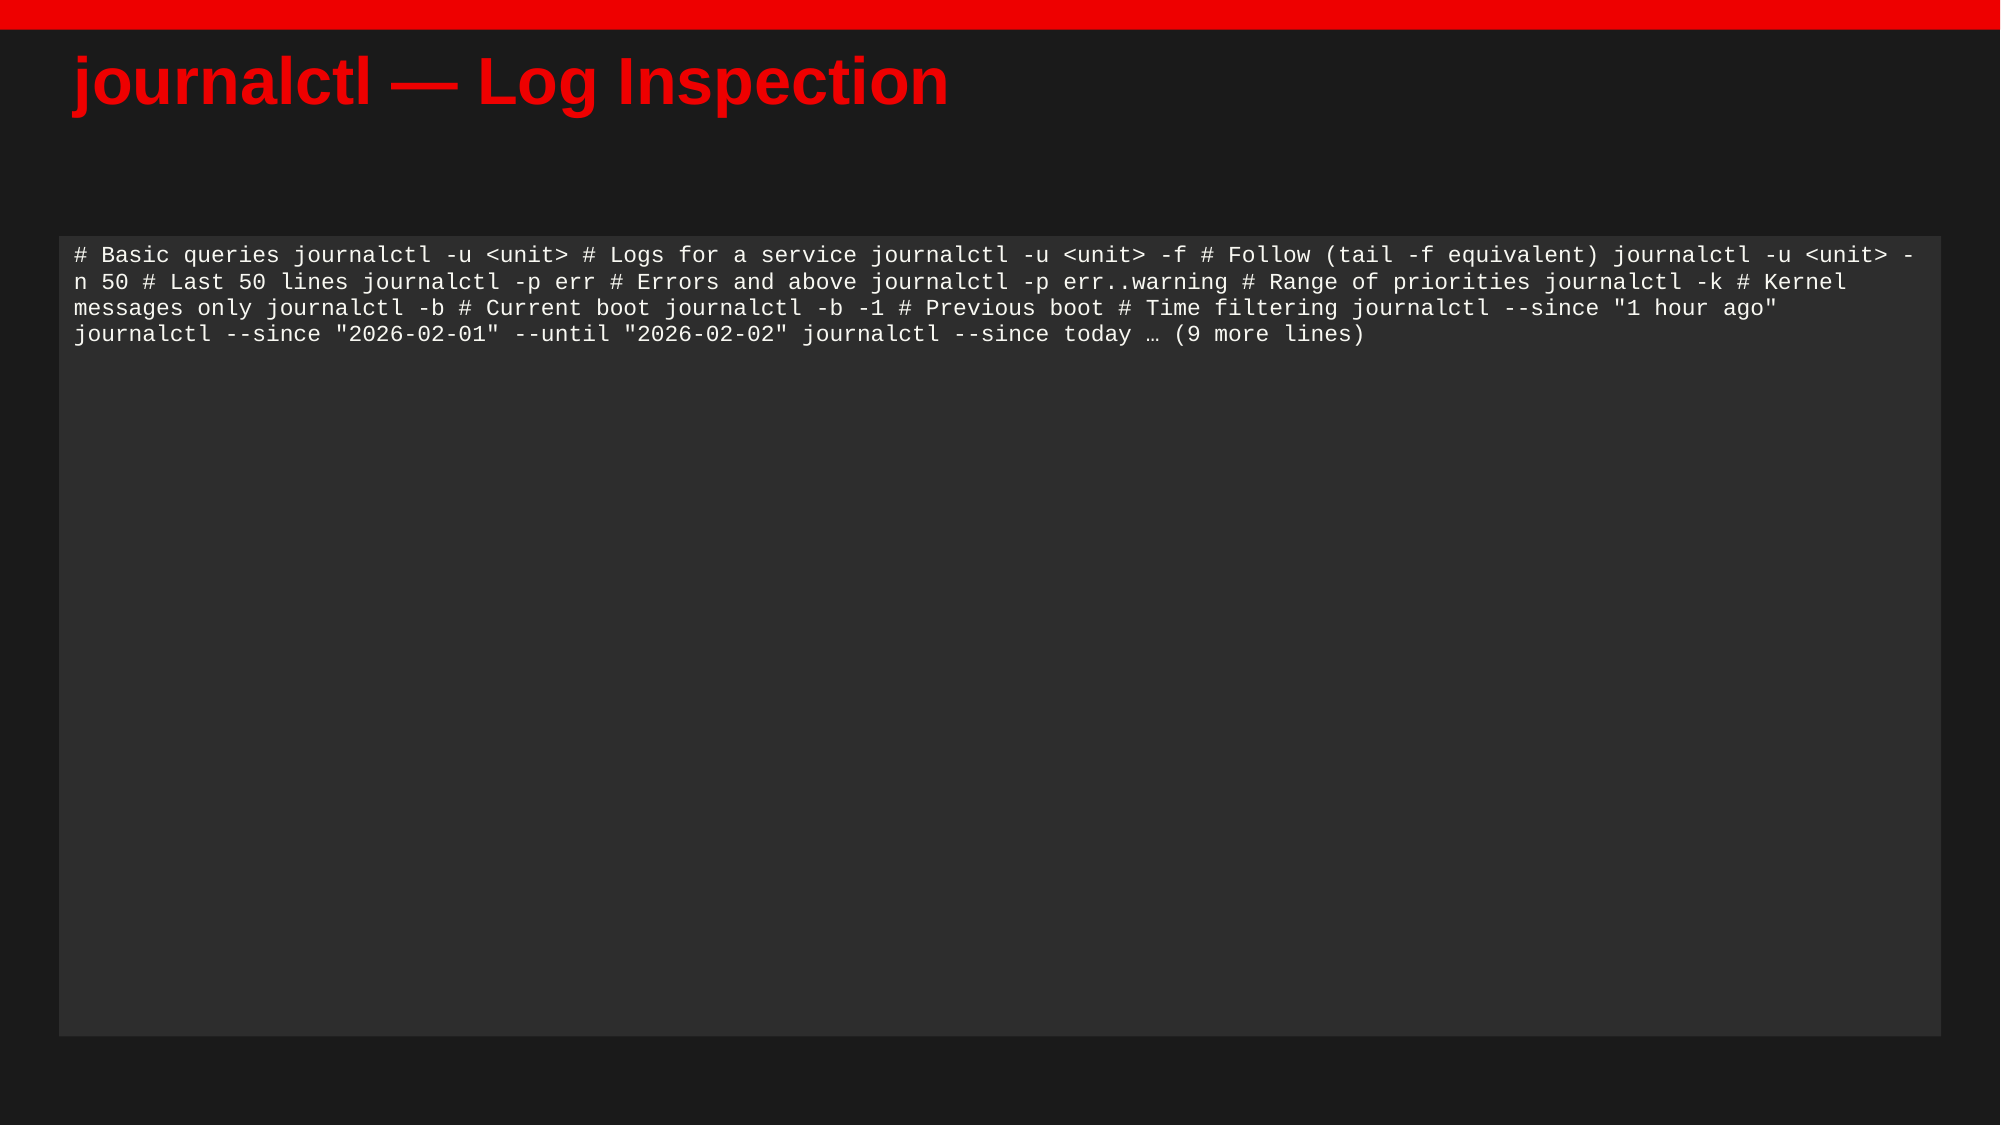

journalctl — Log Inspection
# Basic queries journalctl -u <unit> # Logs for a service journalctl -u <unit> -f # Follow (tail -f equivalent) journalctl -u <unit> -n 50 # Last 50 lines journalctl -p err # Errors and above journalctl -p err..warning # Range of priorities journalctl -k # Kernel messages only journalctl -b # Current boot journalctl -b -1 # Previous boot # Time filtering journalctl --since "1 hour ago" journalctl --since "2026-02-01" --until "2026-02-02" journalctl --since today … (9 more lines)